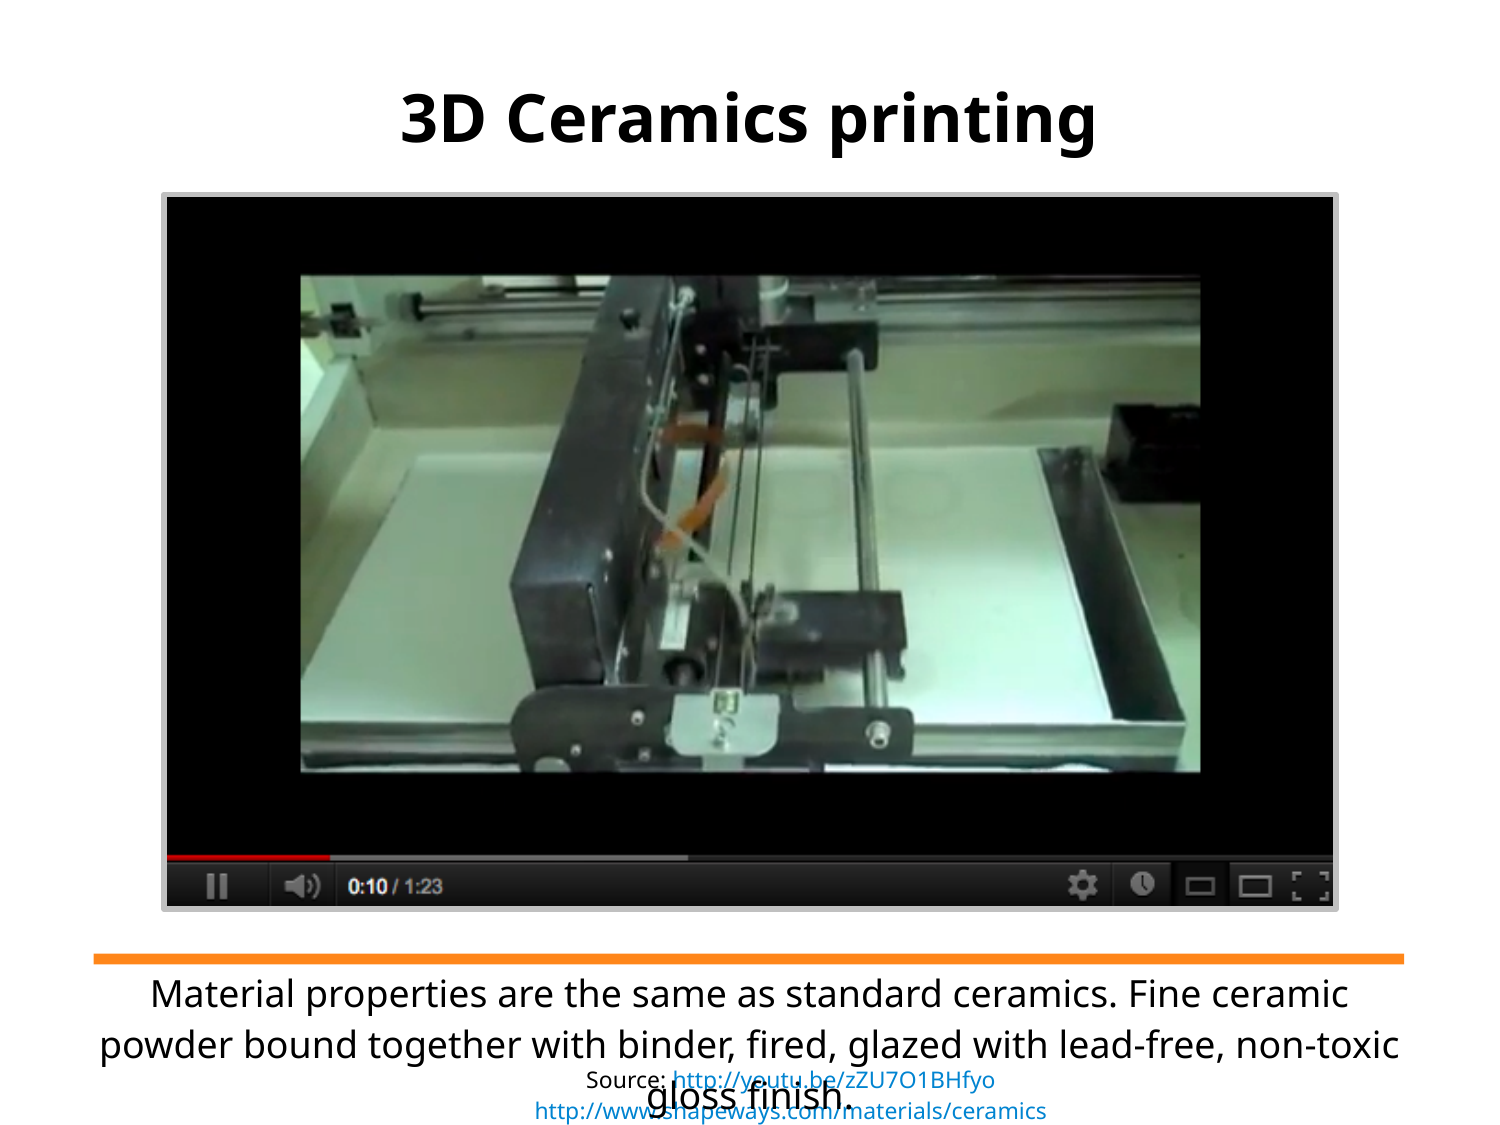

# 3D Ceramics printing
Material properties are the same as standard ceramics. Fine ceramic powder bound together with binder, fired, glazed with lead-free, non-toxic gloss finish.
Source: http://youtu.be/zZU7O1BHfyo
http://www.shapeways.com/materials/ceramics